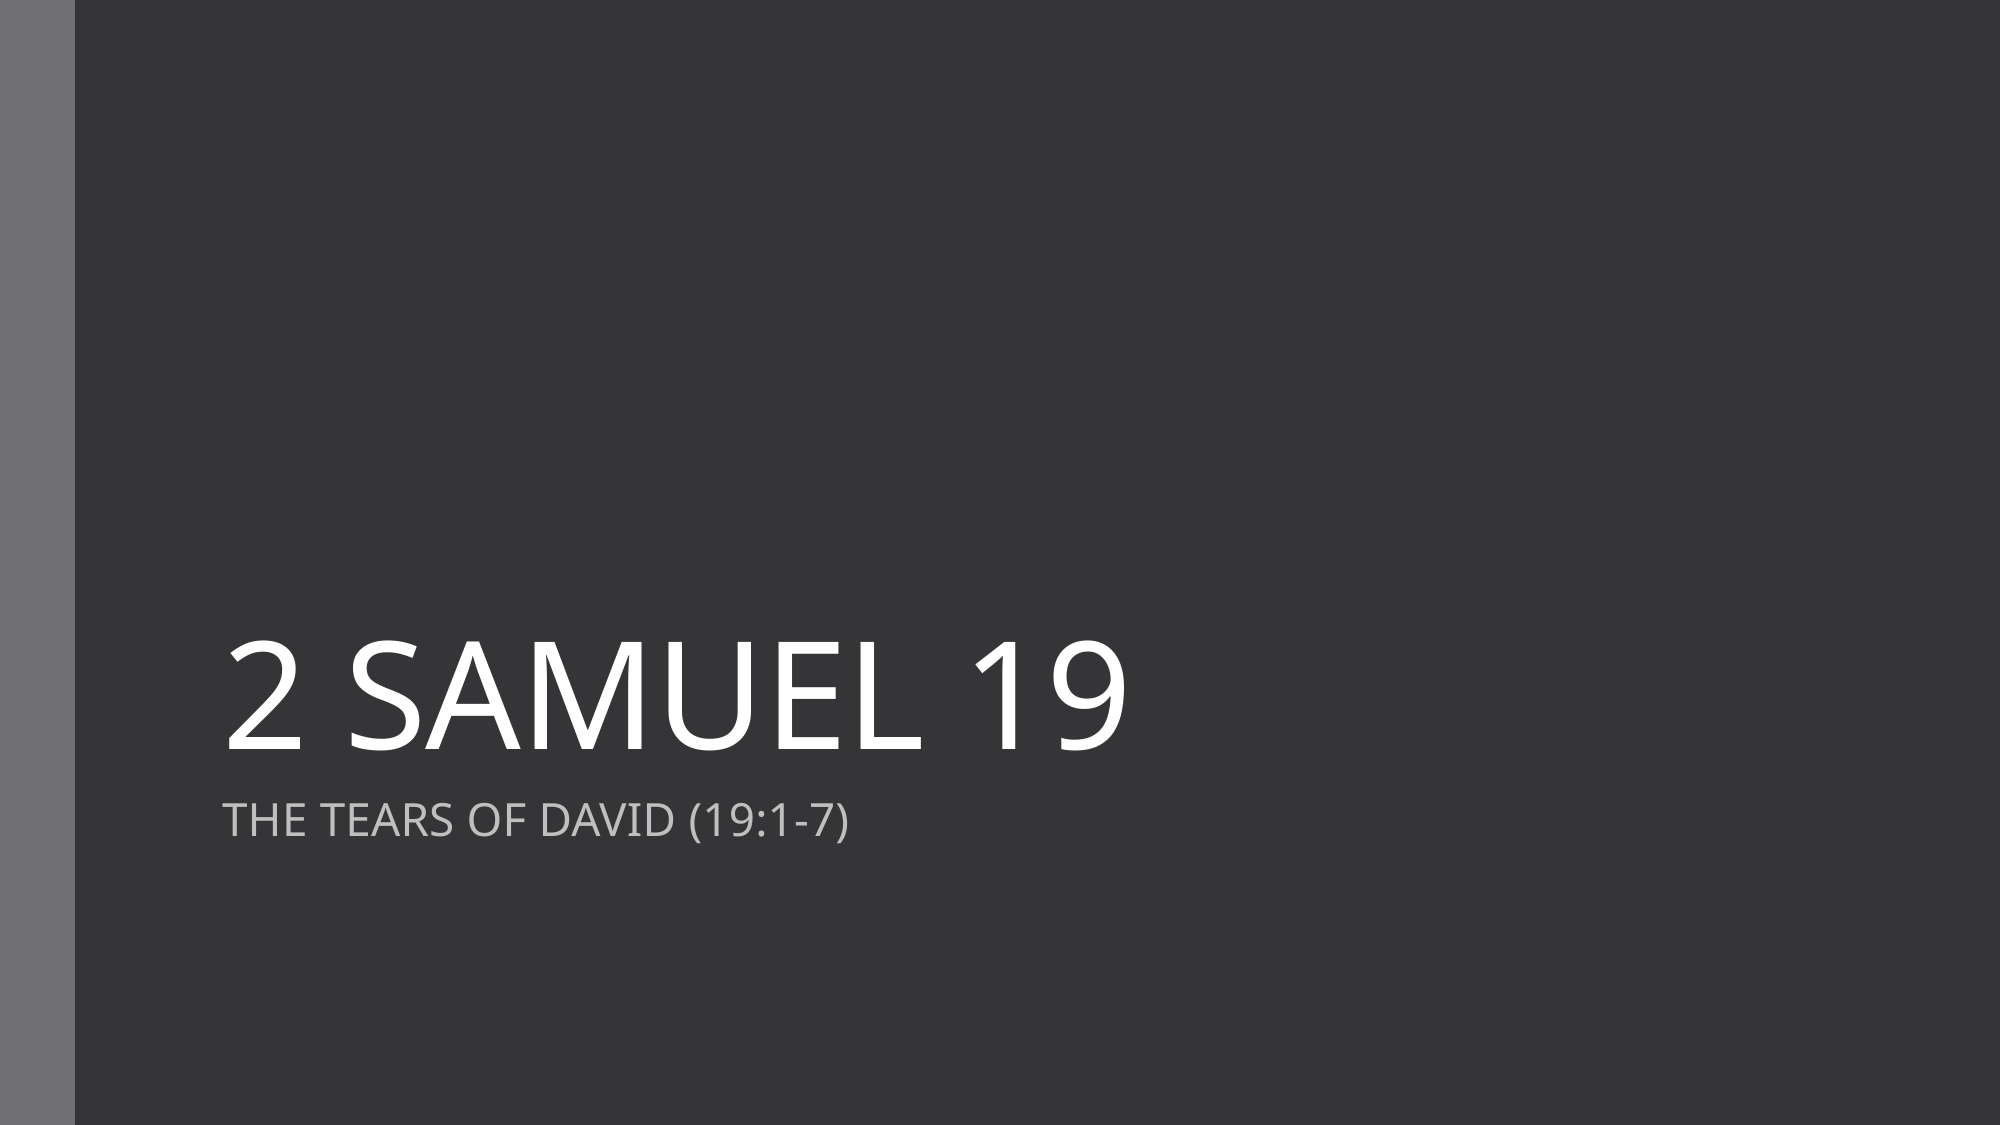

# 2 SAMUEL 19
THE TEARS OF DAVID (19:1-7)